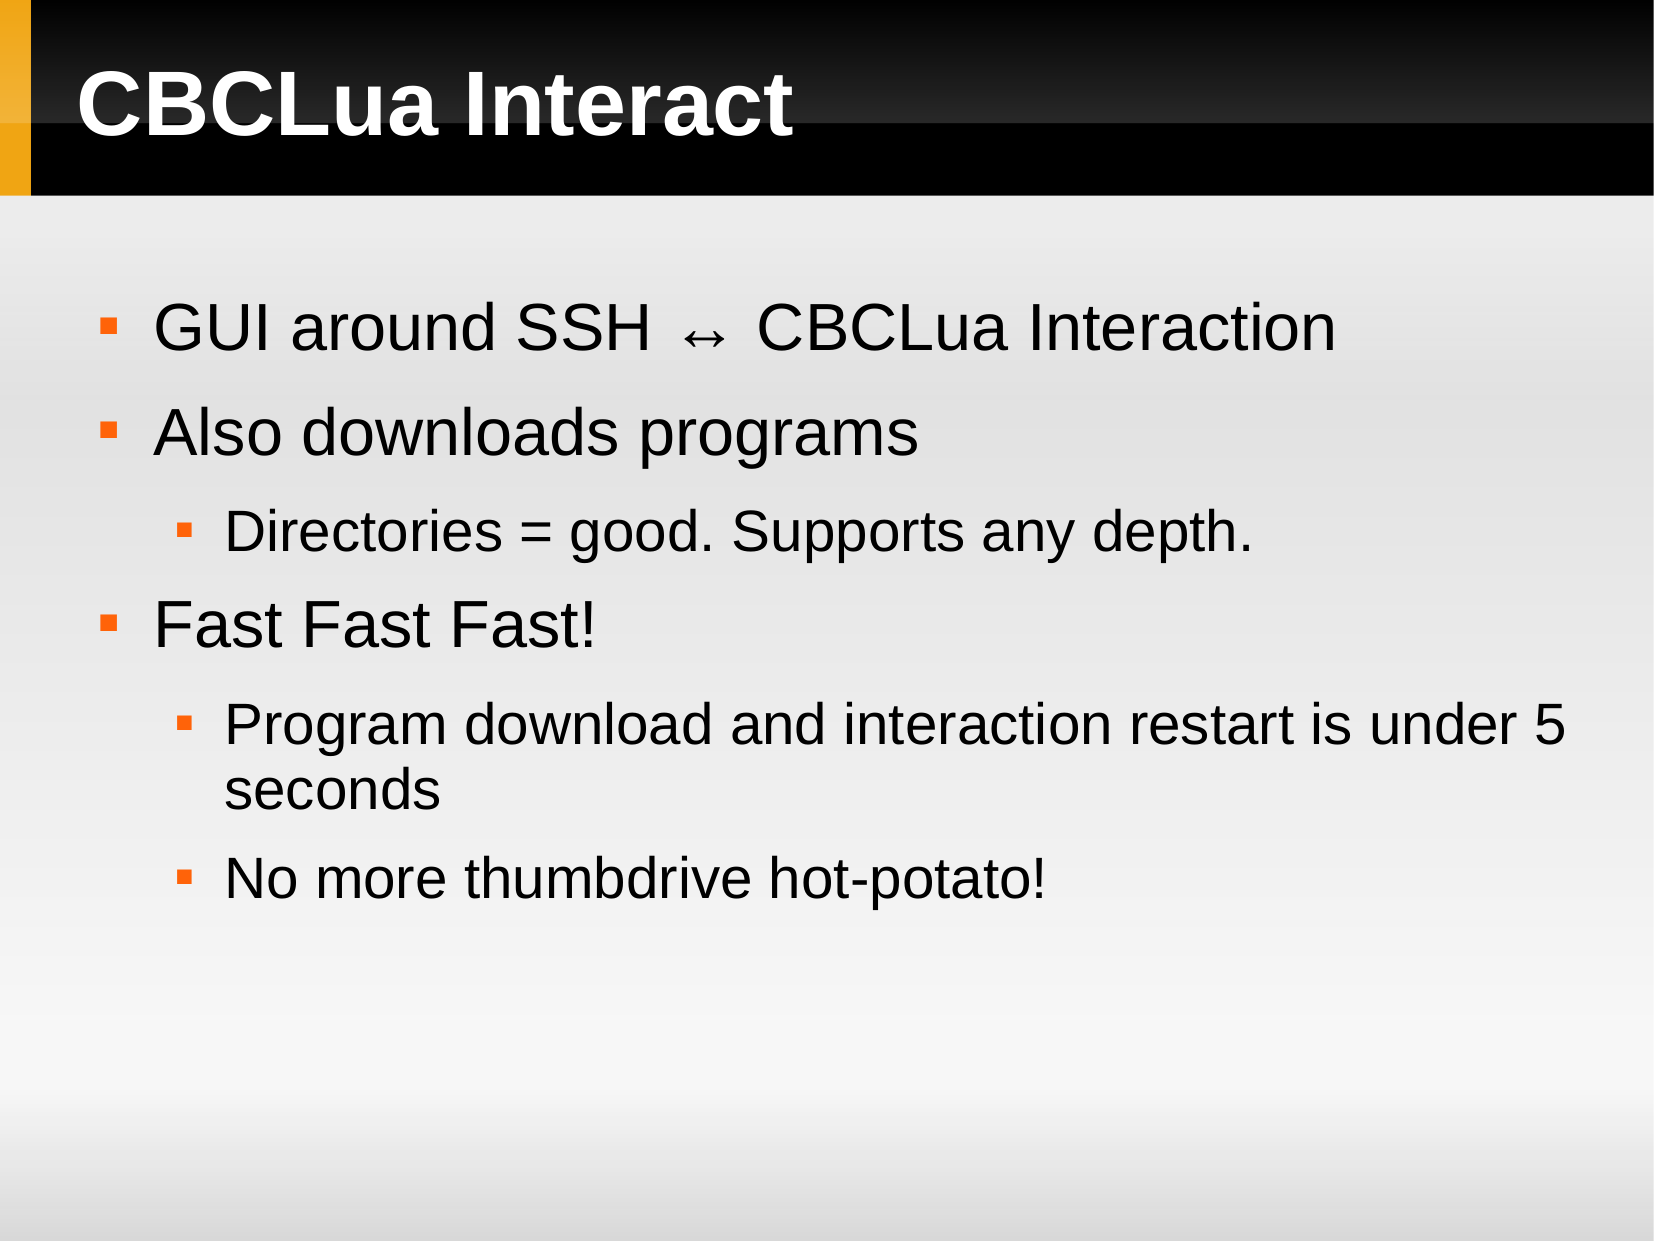

# CBCLua Interact
GUI around SSH ↔ CBCLua Interaction
Also downloads programs
Directories = good. Supports any depth.
Fast Fast Fast!
Program download and interaction restart is under 5 seconds
No more thumbdrive hot-potato!